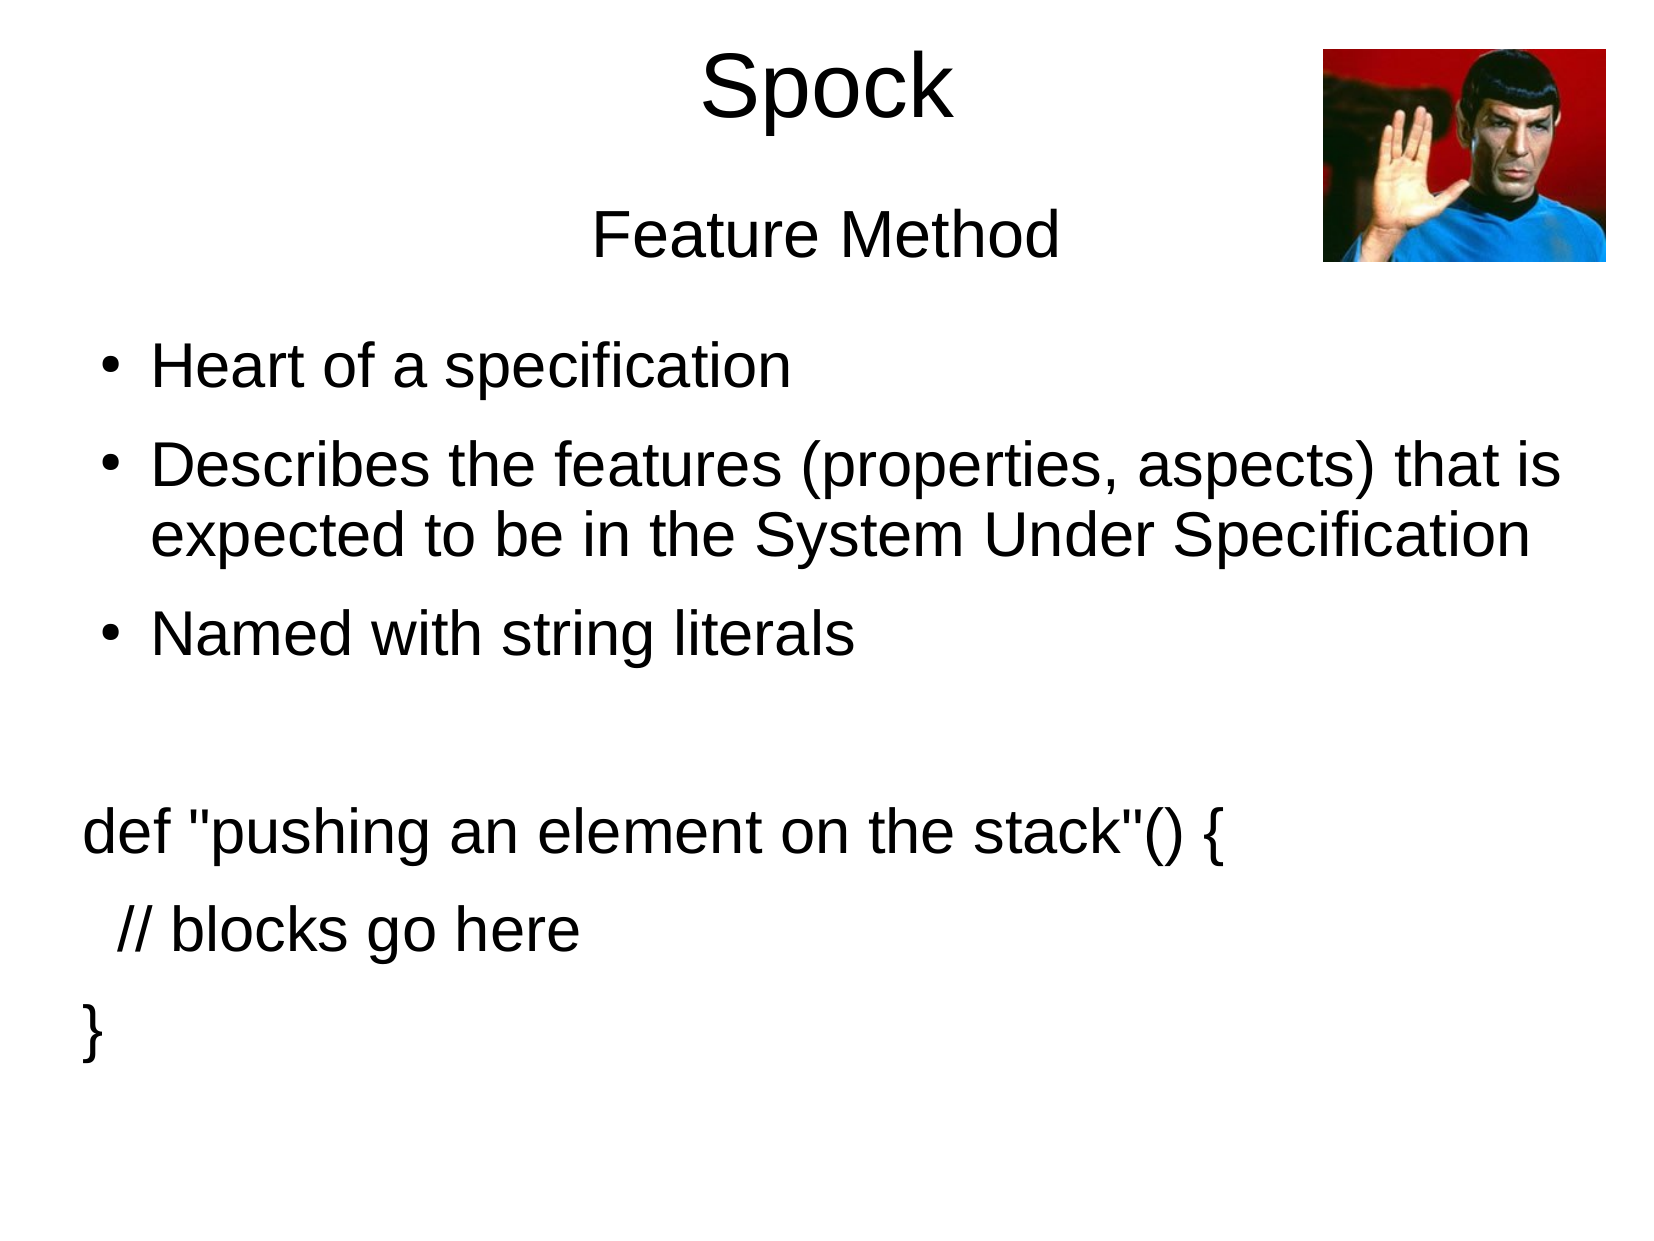

# Spock Feature Method
Heart of a specification
Describes the features (properties, aspects) that is expected to be in the System Under Specification
Named with string literals
def "pushing an element on the stack"() {
 // blocks go here
}